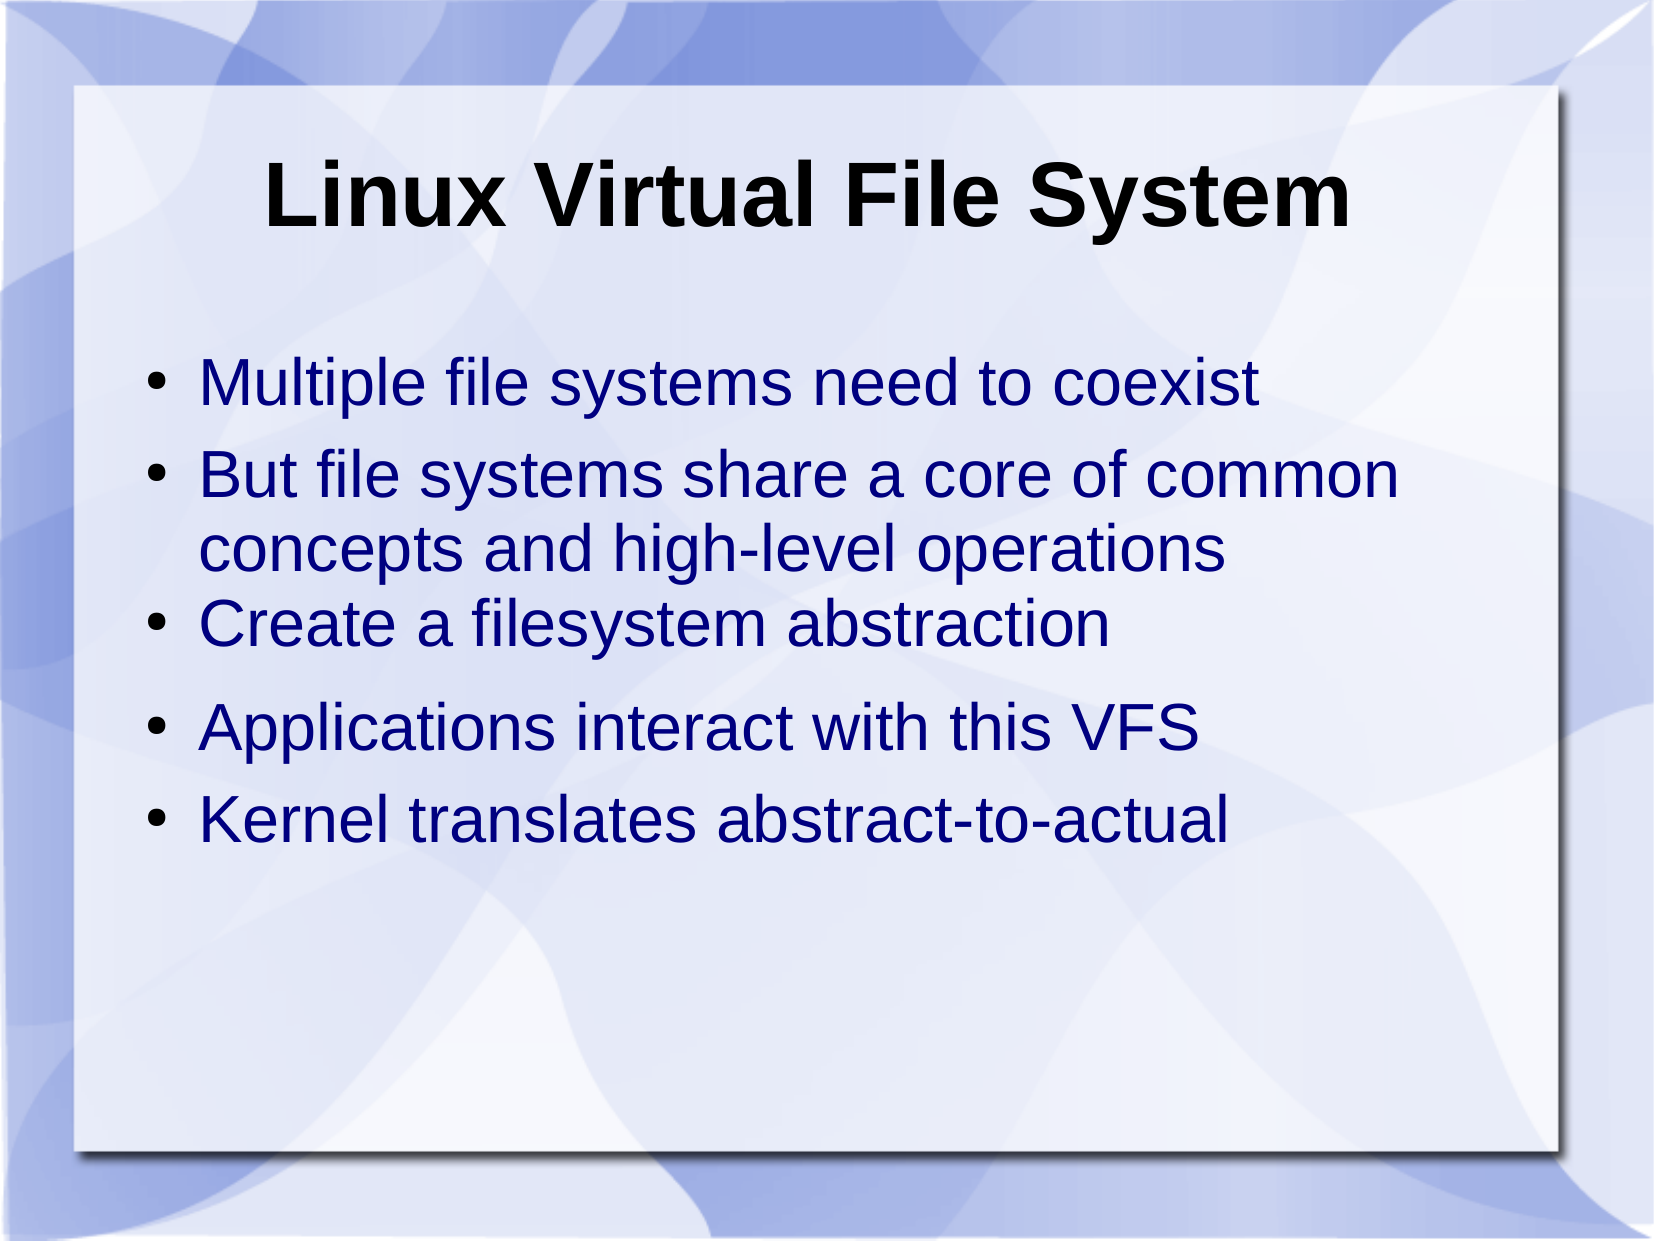

Linux Virtual File System
# Multiple file systems need to coexist
But file systems share a core of common concepts and high-level operations
Create a filesystem abstraction
Applications interact with this VFS
Kernel translates abstract-to-actual